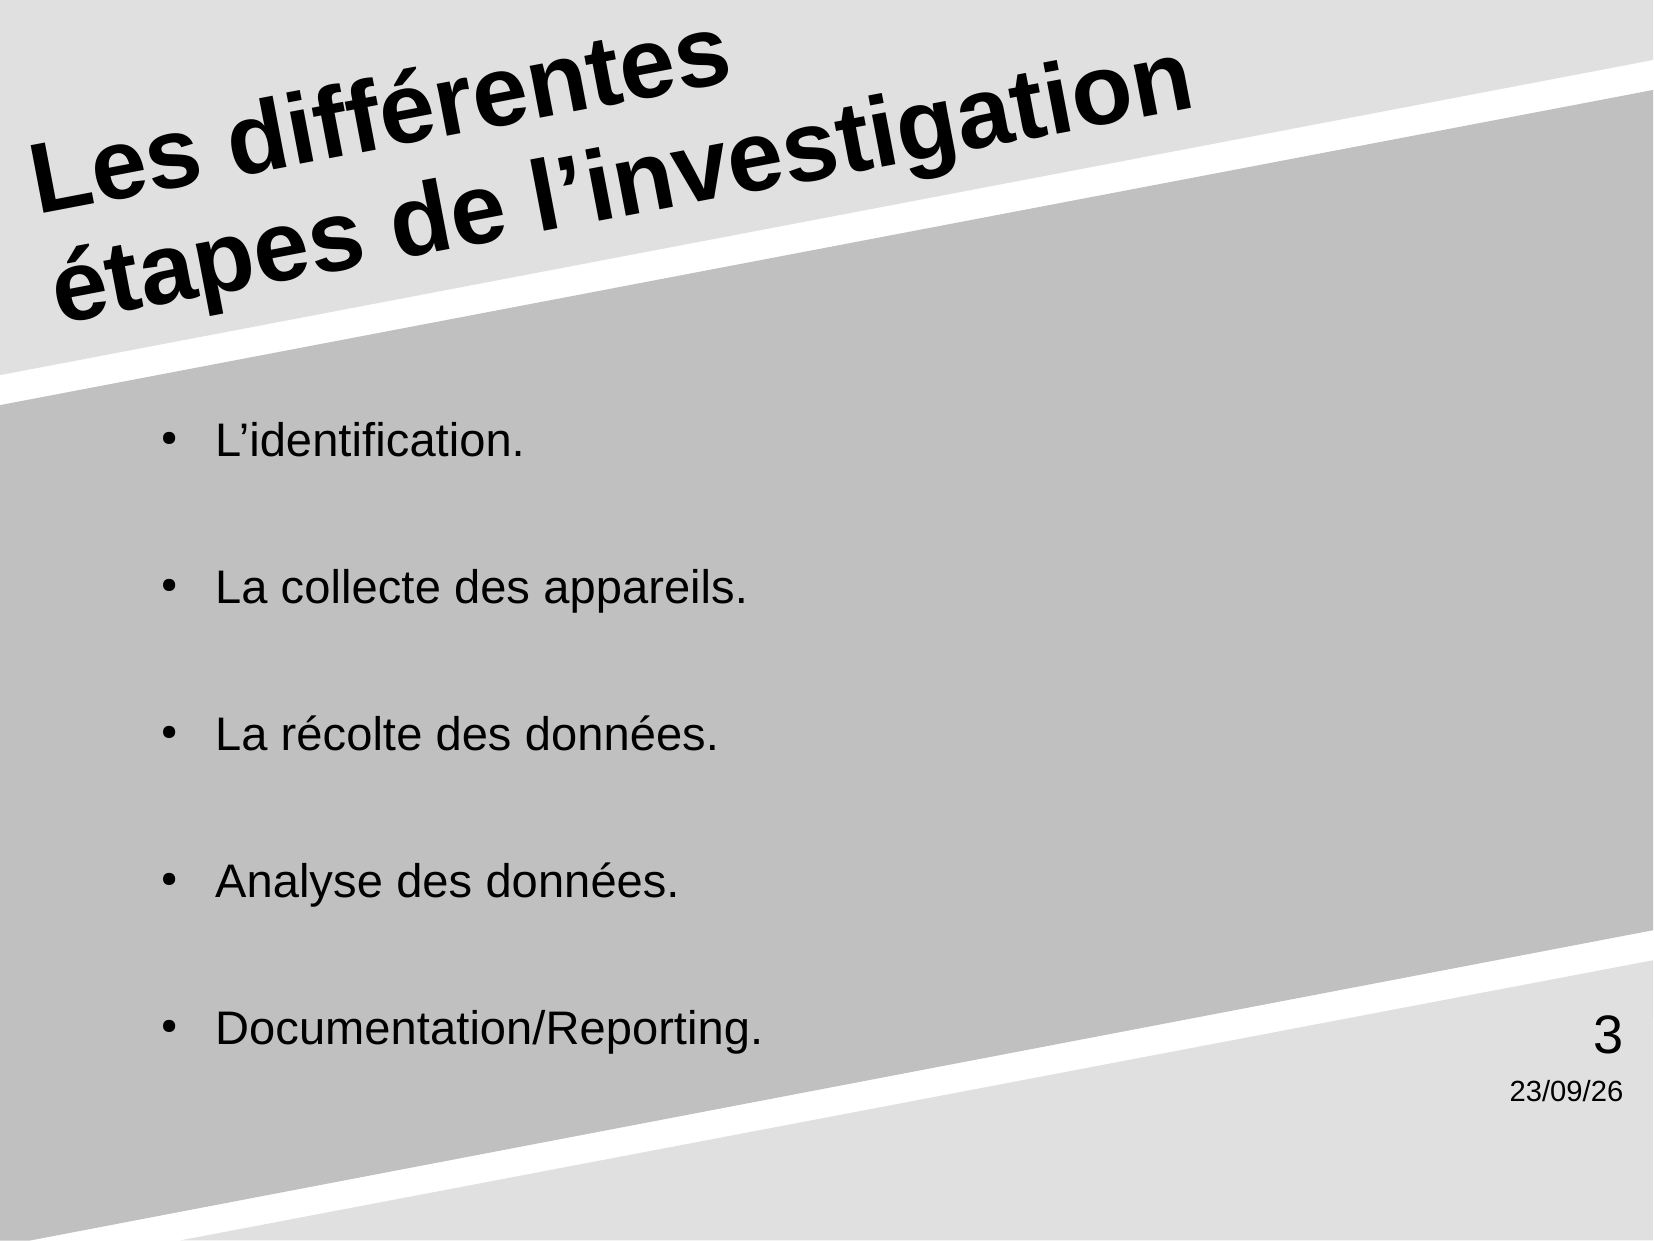

# Les différentes étapes de l’investigation
L’identification.
La collecte des appareils.
La récolte des données.
Analyse des données.
Documentation/Reporting.
3